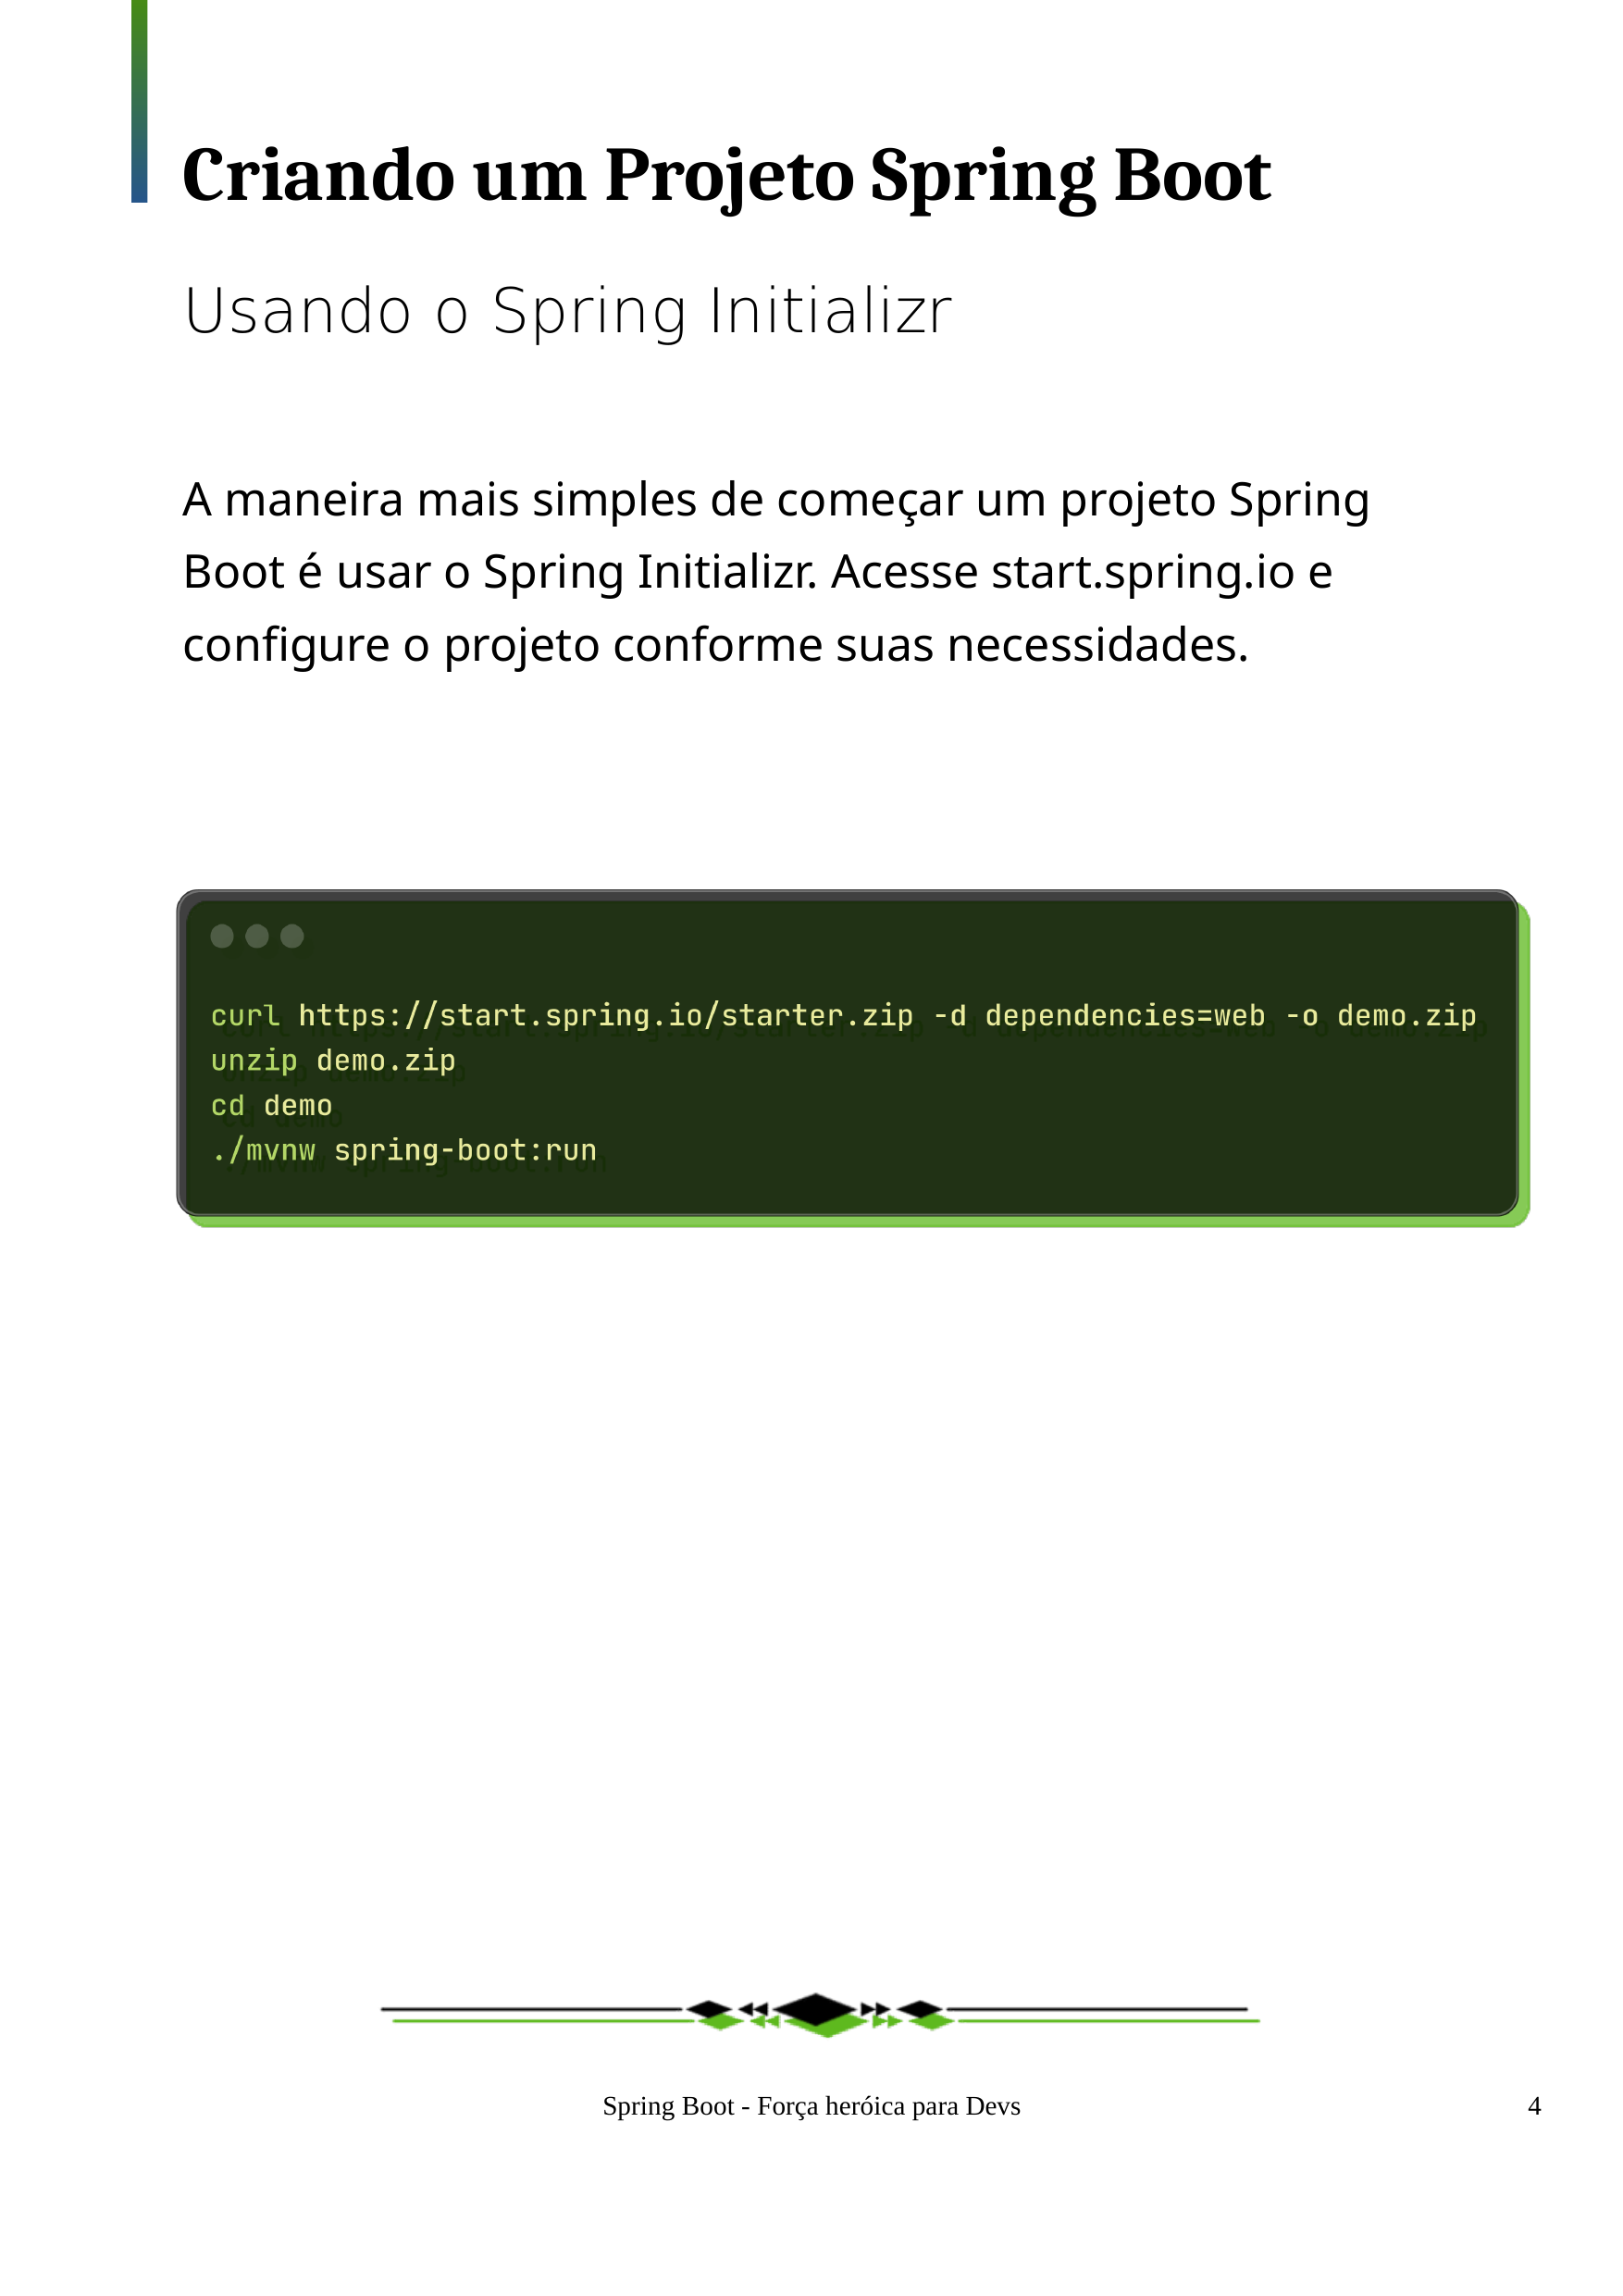

Criando um Projeto Spring Boot
Usando o Spring Initializr
A maneira mais simples de começar um projeto Spring Boot é usar o Spring Initializr. Acesse start.spring.io e configure o projeto conforme suas necessidades.
Spring Boot - Força heróica para Devs
4